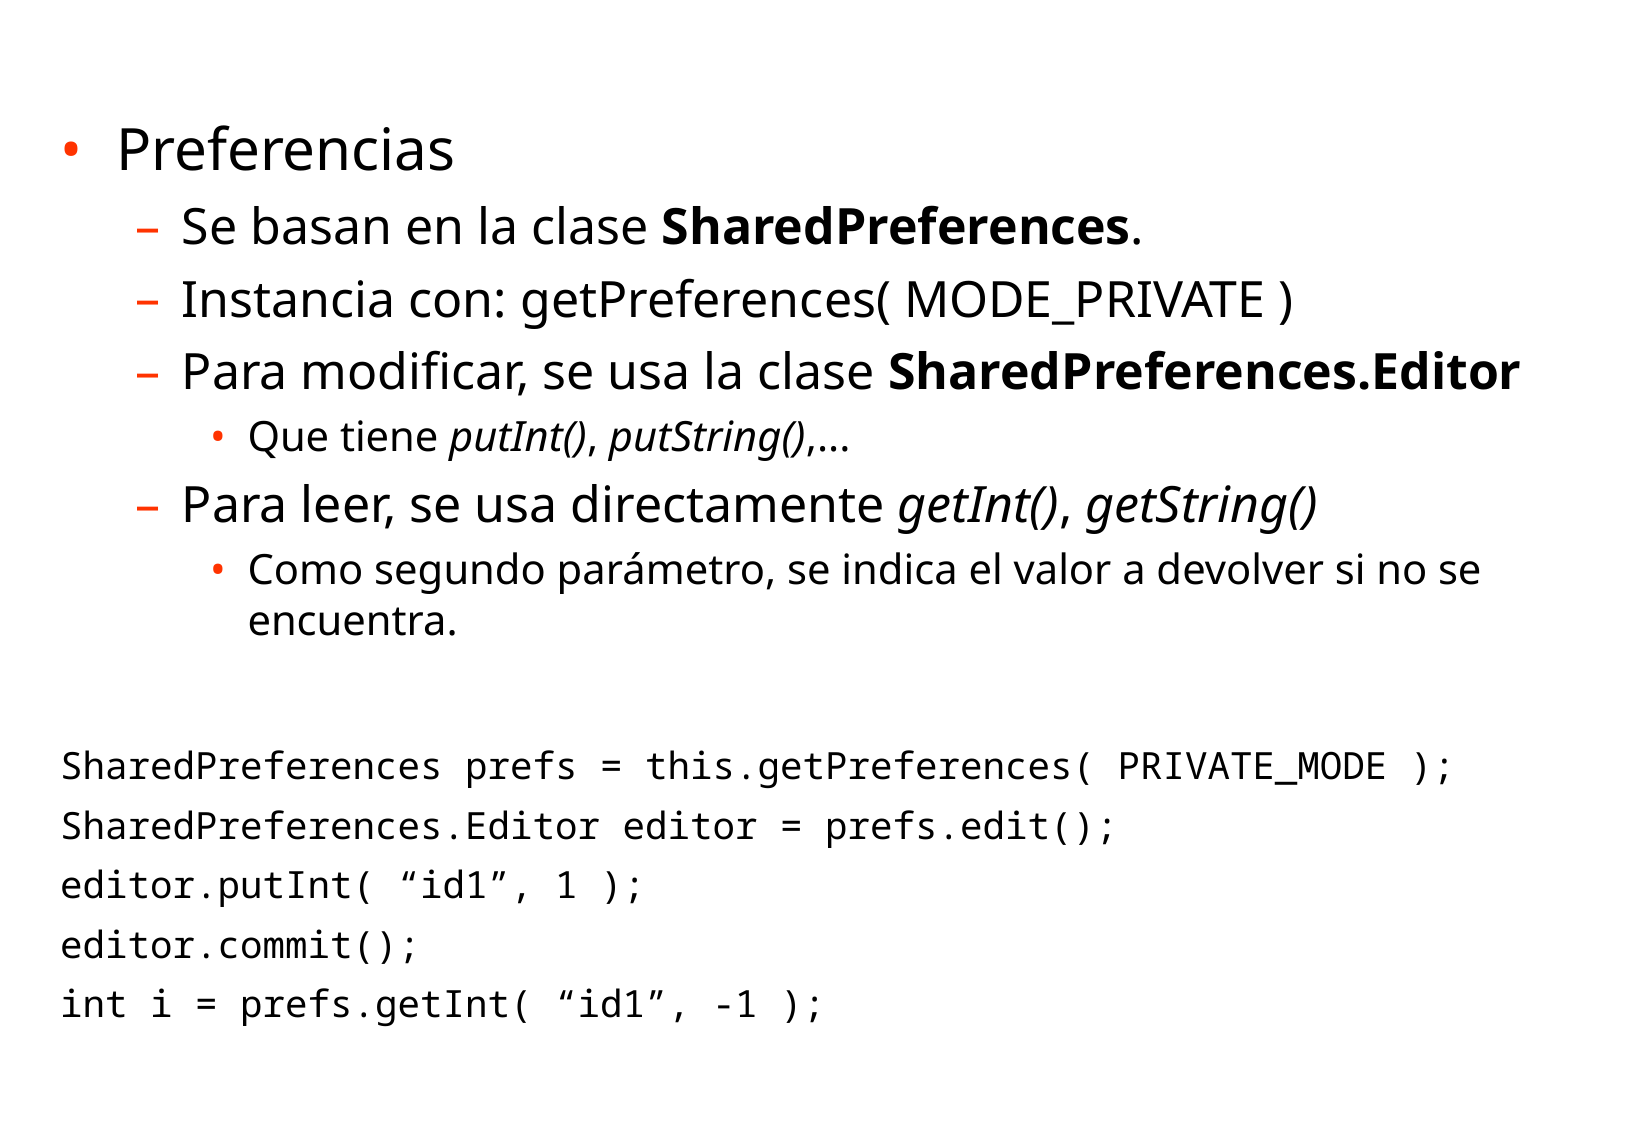

# Preferencias
Se basan en la clase SharedPreferences.
Instancia con: getPreferences( MODE_PRIVATE )
Para modificar, se usa la clase SharedPreferences.Editor
Que tiene putInt(), putString(),...
Para leer, se usa directamente getInt(), getString()
Como segundo parámetro, se indica el valor a devolver si no se encuentra.
SharedPreferences prefs = this.getPreferences( PRIVATE_MODE );
SharedPreferences.Editor editor = prefs.edit();
editor.putInt( “id1”, 1 );
editor.commit();
int i = prefs.getInt( “id1”, -1 );